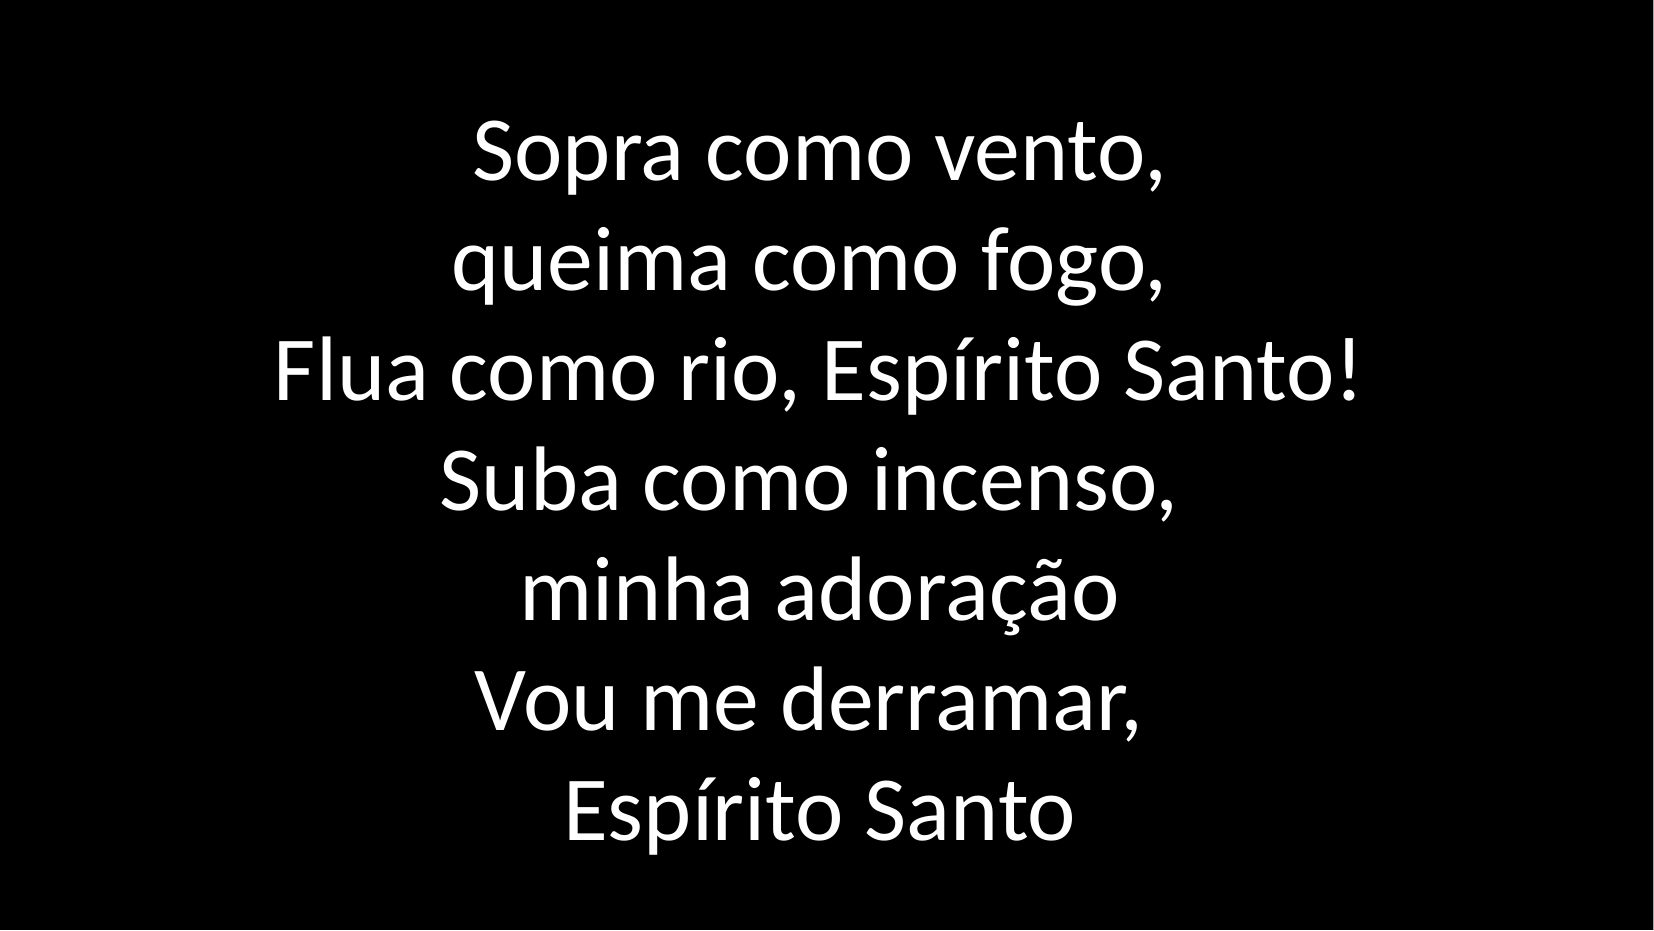

# Sopra como vento, queima como fogo, Flua como rio, Espírito Santo! Suba como incenso, minha adoração Vou me derramar, Espírito Santo